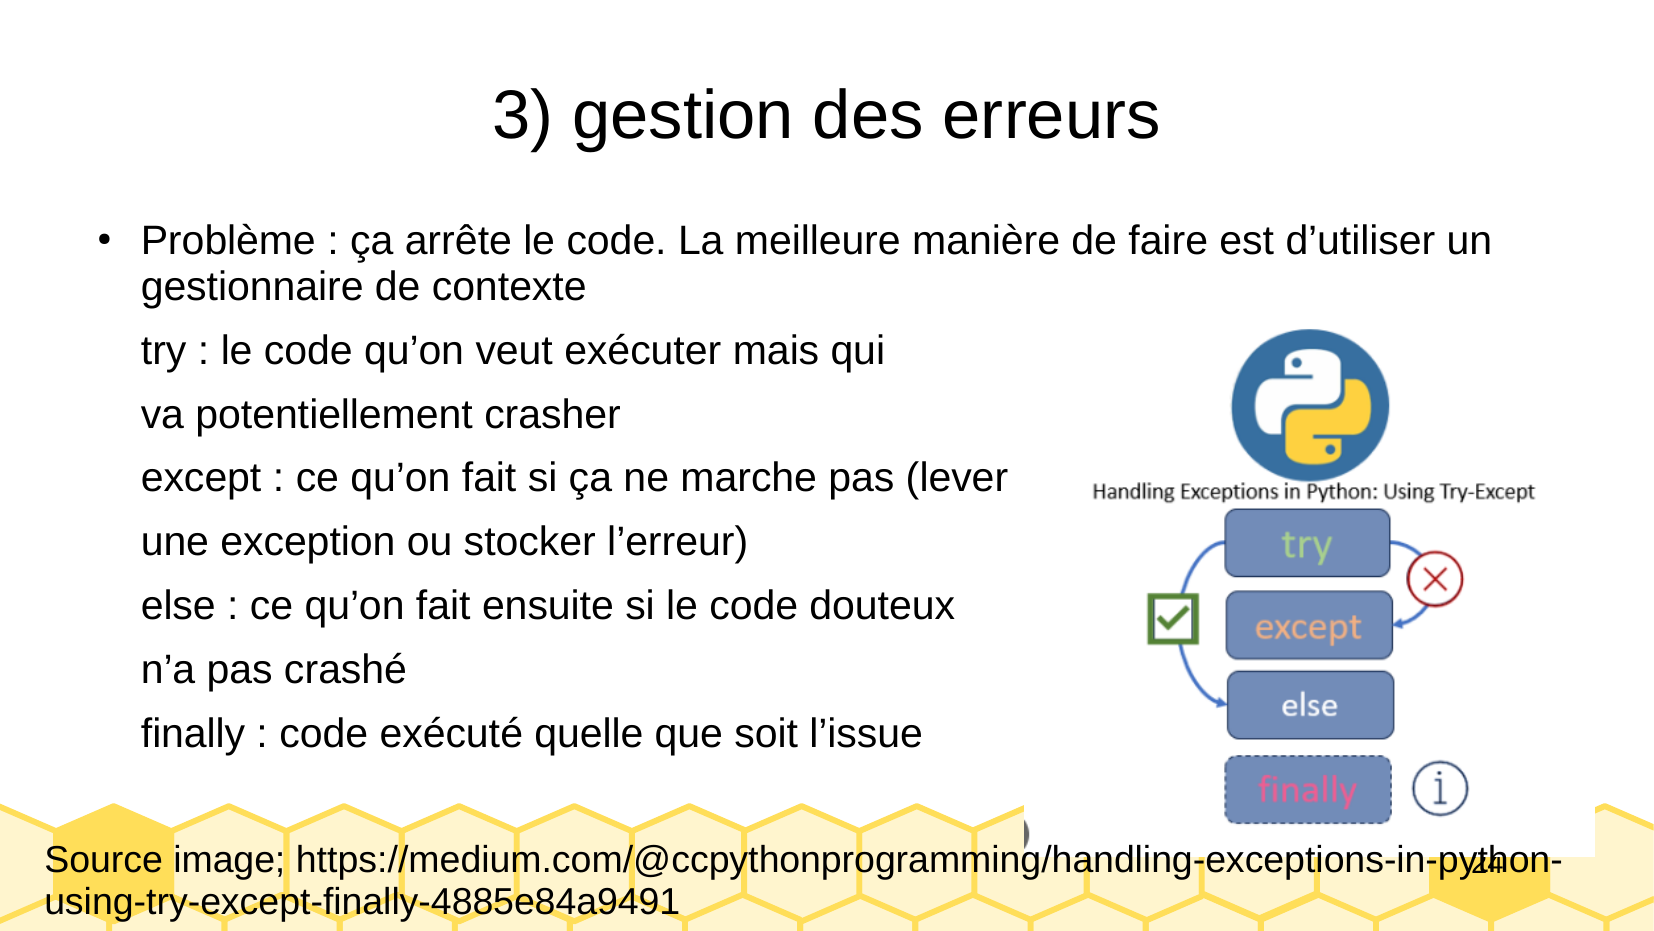

# 3) gestion des erreurs
Problème : ça arrête le code. La meilleure manière de faire est d’utiliser un gestionnaire de contexte
try : le code qu’on veut exécuter mais qui
va potentiellement crasher
except : ce qu’on fait si ça ne marche pas (lever
une exception ou stocker l’erreur)
else : ce qu’on fait ensuite si le code douteux
n’a pas crashé
finally : code exécuté quelle que soit l’issue
Source image; https://medium.com/@ccpythonprogramming/handling-exceptions-in-python-using-try-except-finally-4885e84a9491